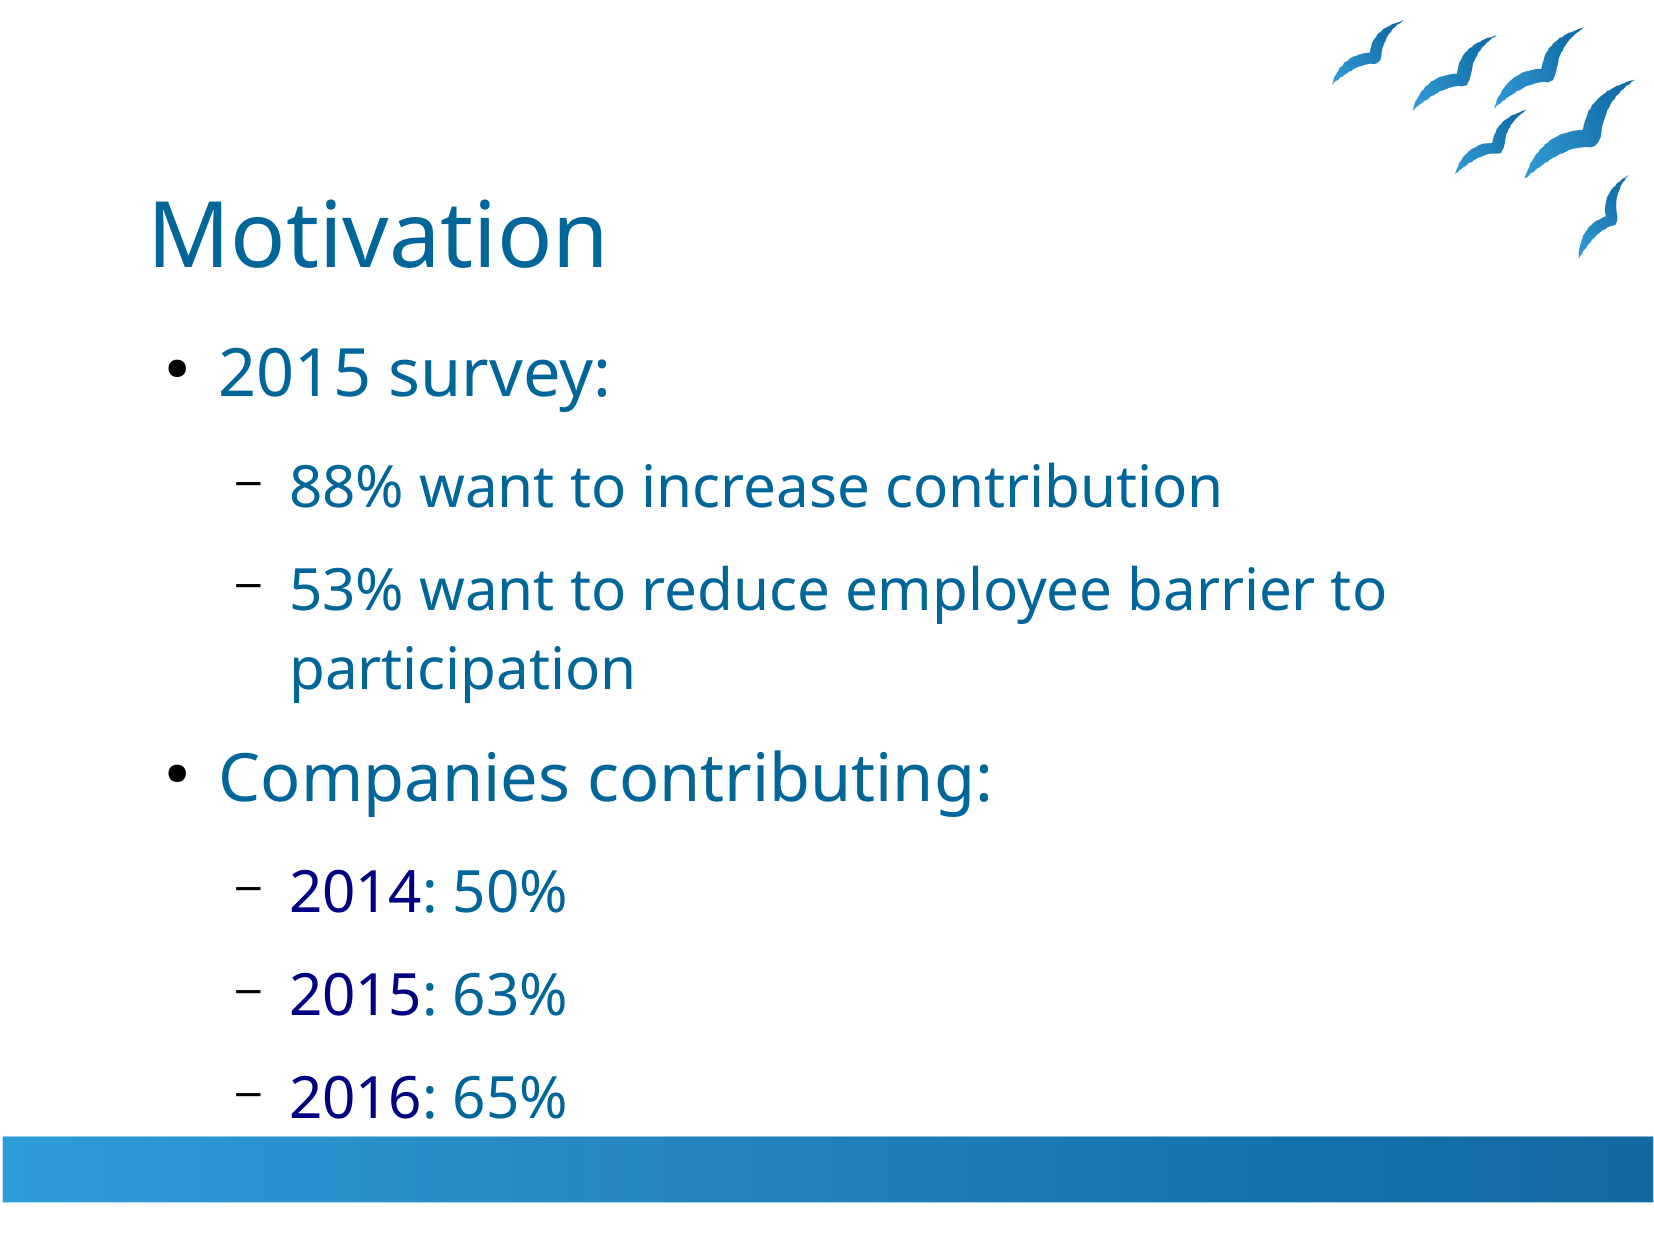

# Motivation
2015 survey:
88% want to increase contribution
53% want to reduce employee barrier to participation
Companies contributing:
2014: 50%
2015: 63%
2016: 65%